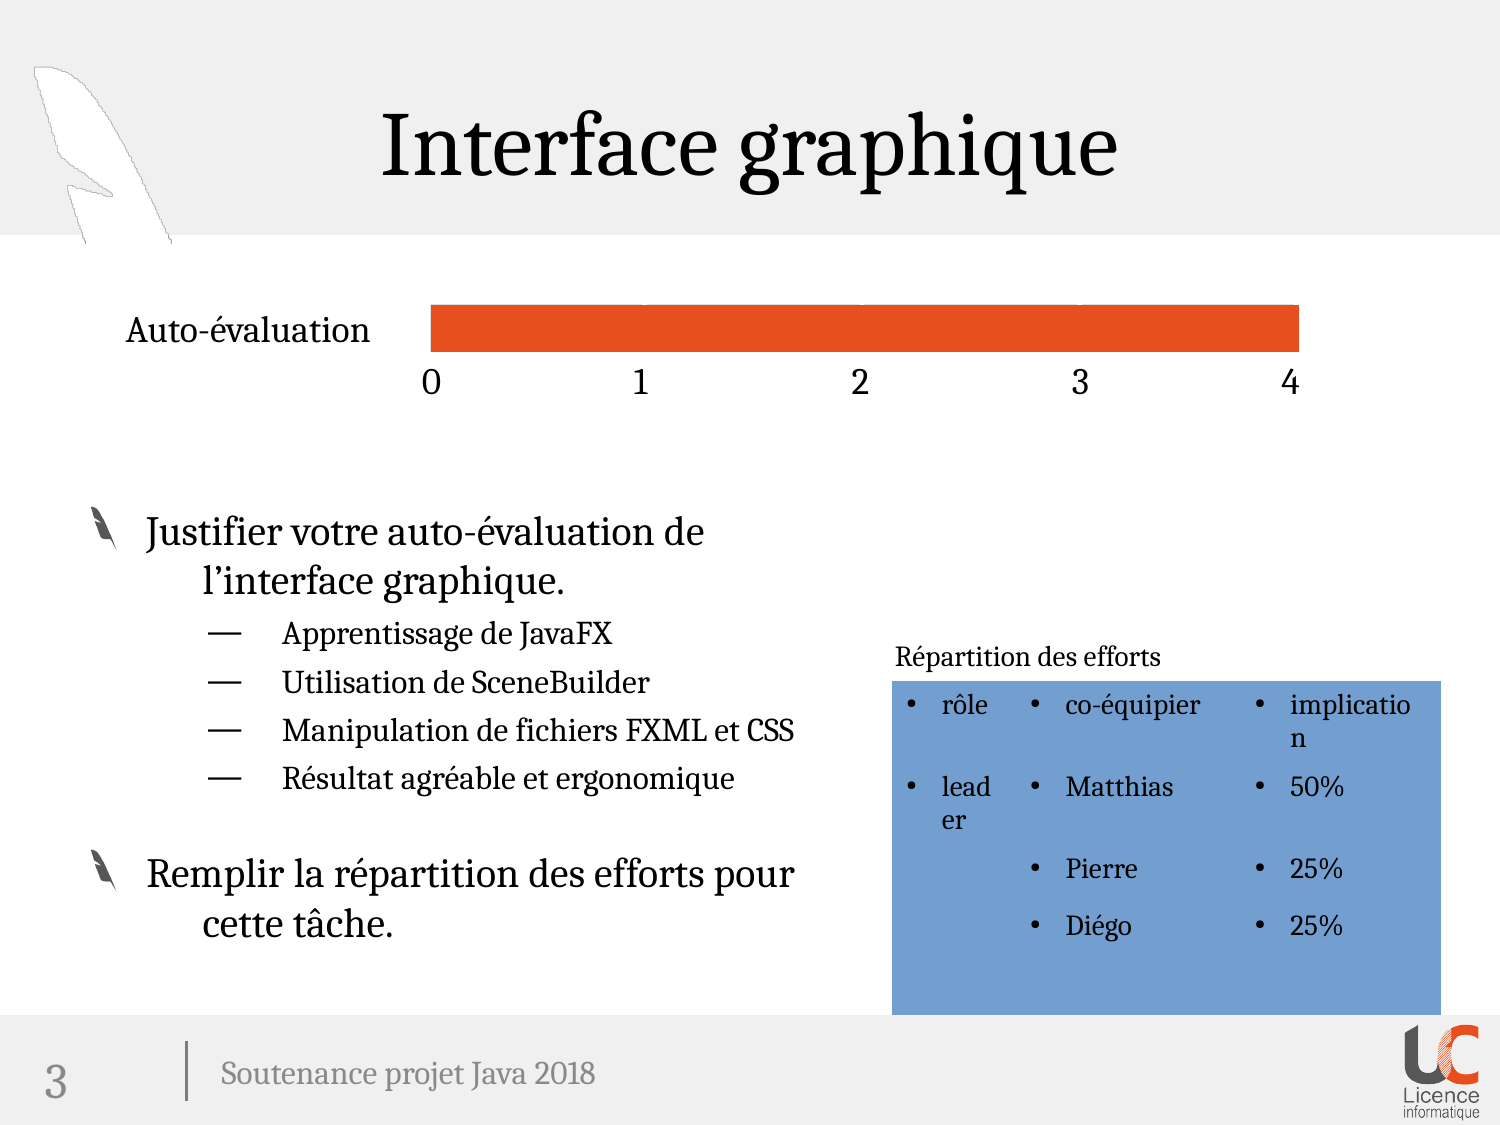

Interface graphique
# Justifier votre auto-évaluation de l’interface graphique.
Apprentissage de JavaFX
Utilisation de SceneBuilder
Manipulation de fichiers FXML et CSS
Résultat agréable et ergonomique
Remplir la répartition des efforts pour cette tâche.
Répartition des efforts
| rôle | co-équipier | implication |
| --- | --- | --- |
| leader | Matthias | 50% |
| | Pierre | 25% |
| | Diégo | 25% |
| | | |
Soutenance projet Java 2018